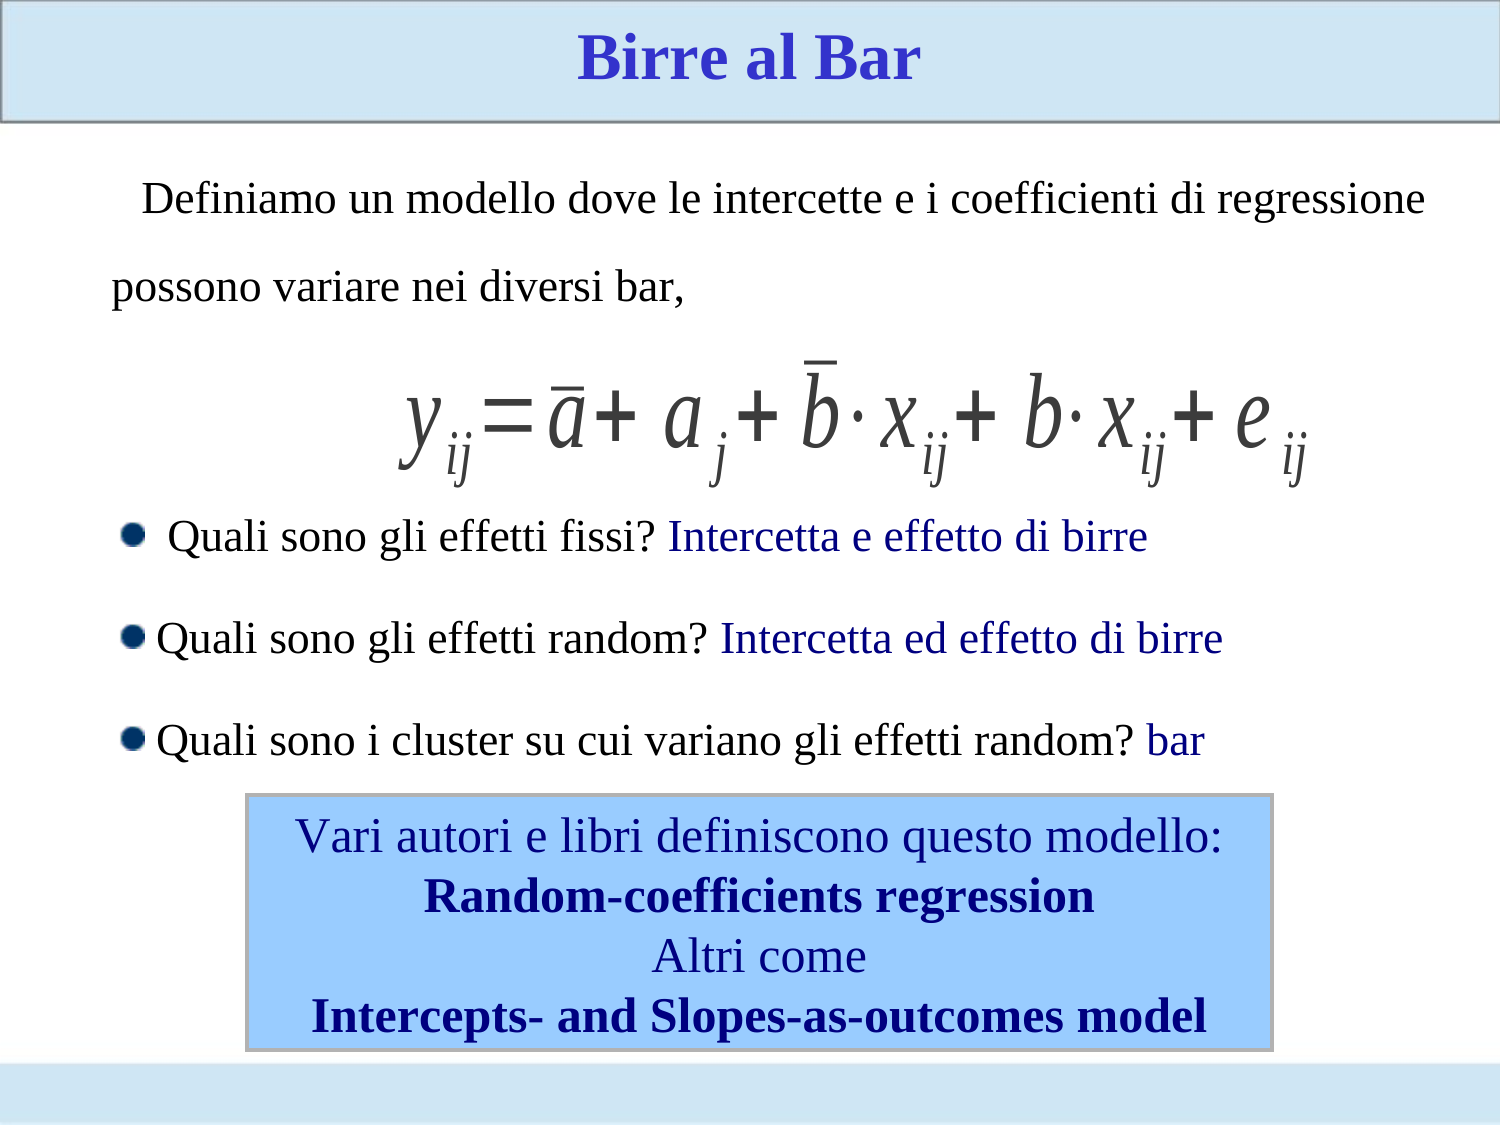

# Birre al Bar
Definiamo un modello dove le intercette e i coefficienti di regressione possono variare nei diversi bar,
 Quali sono gli effetti fissi? Intercetta e effetto di birre
 Quali sono gli effetti random? Intercetta ed effetto di birre
 Quali sono i cluster su cui variano gli effetti random? bar
Vari autori e libri definiscono questo modello:
Random-coefficients regression
Altri come
Intercepts- and Slopes-as-outcomes model
45